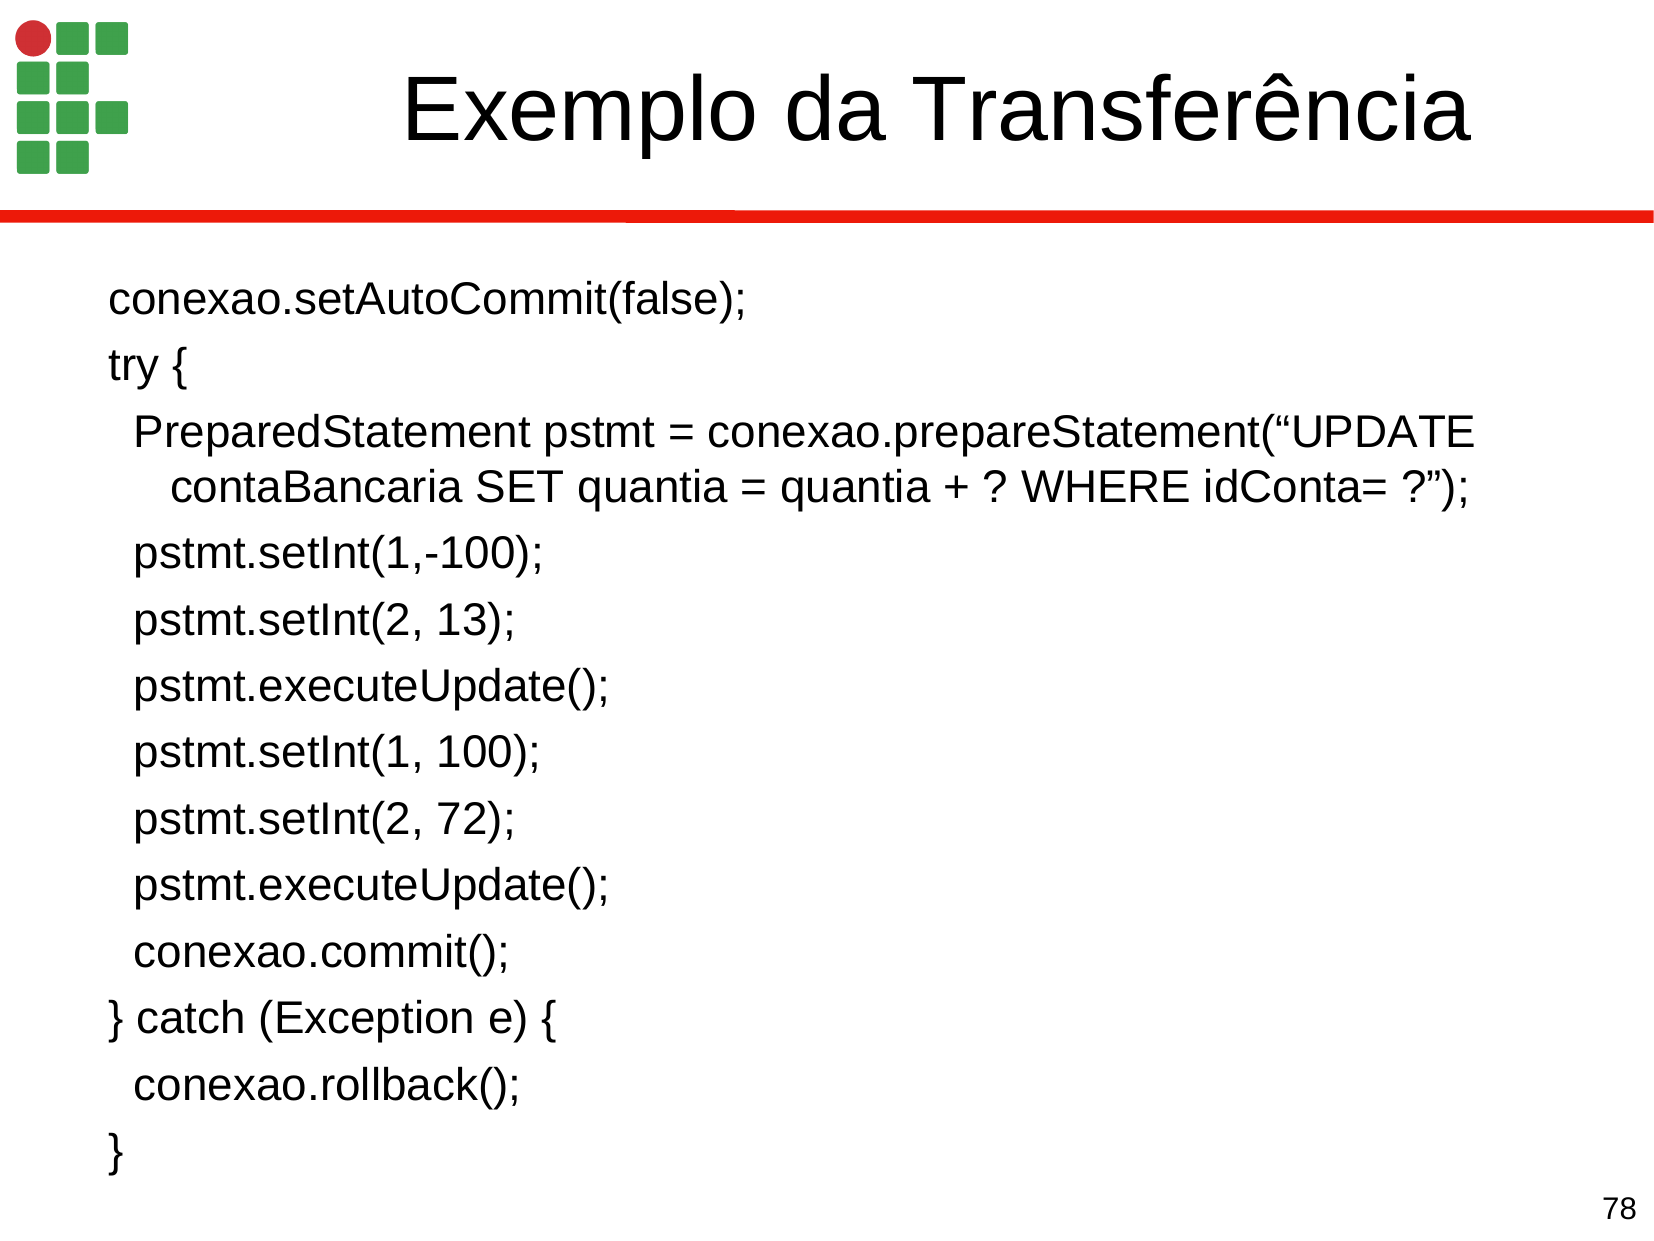

Exemplo da Transferência
conexao.setAutoCommit(false);
try {
 PreparedStatement pstmt = conexao.prepareStatement(“UPDATE contaBancaria SET quantia = quantia + ? WHERE idConta= ?”);
 pstmt.setInt(1,-100);
 pstmt.setInt(2, 13);
 pstmt.executeUpdate();
 pstmt.setInt(1, 100);
 pstmt.setInt(2, 72);
 pstmt.executeUpdate();
 conexao.commit();
} catch (Exception e) {
 conexao.rollback();
}